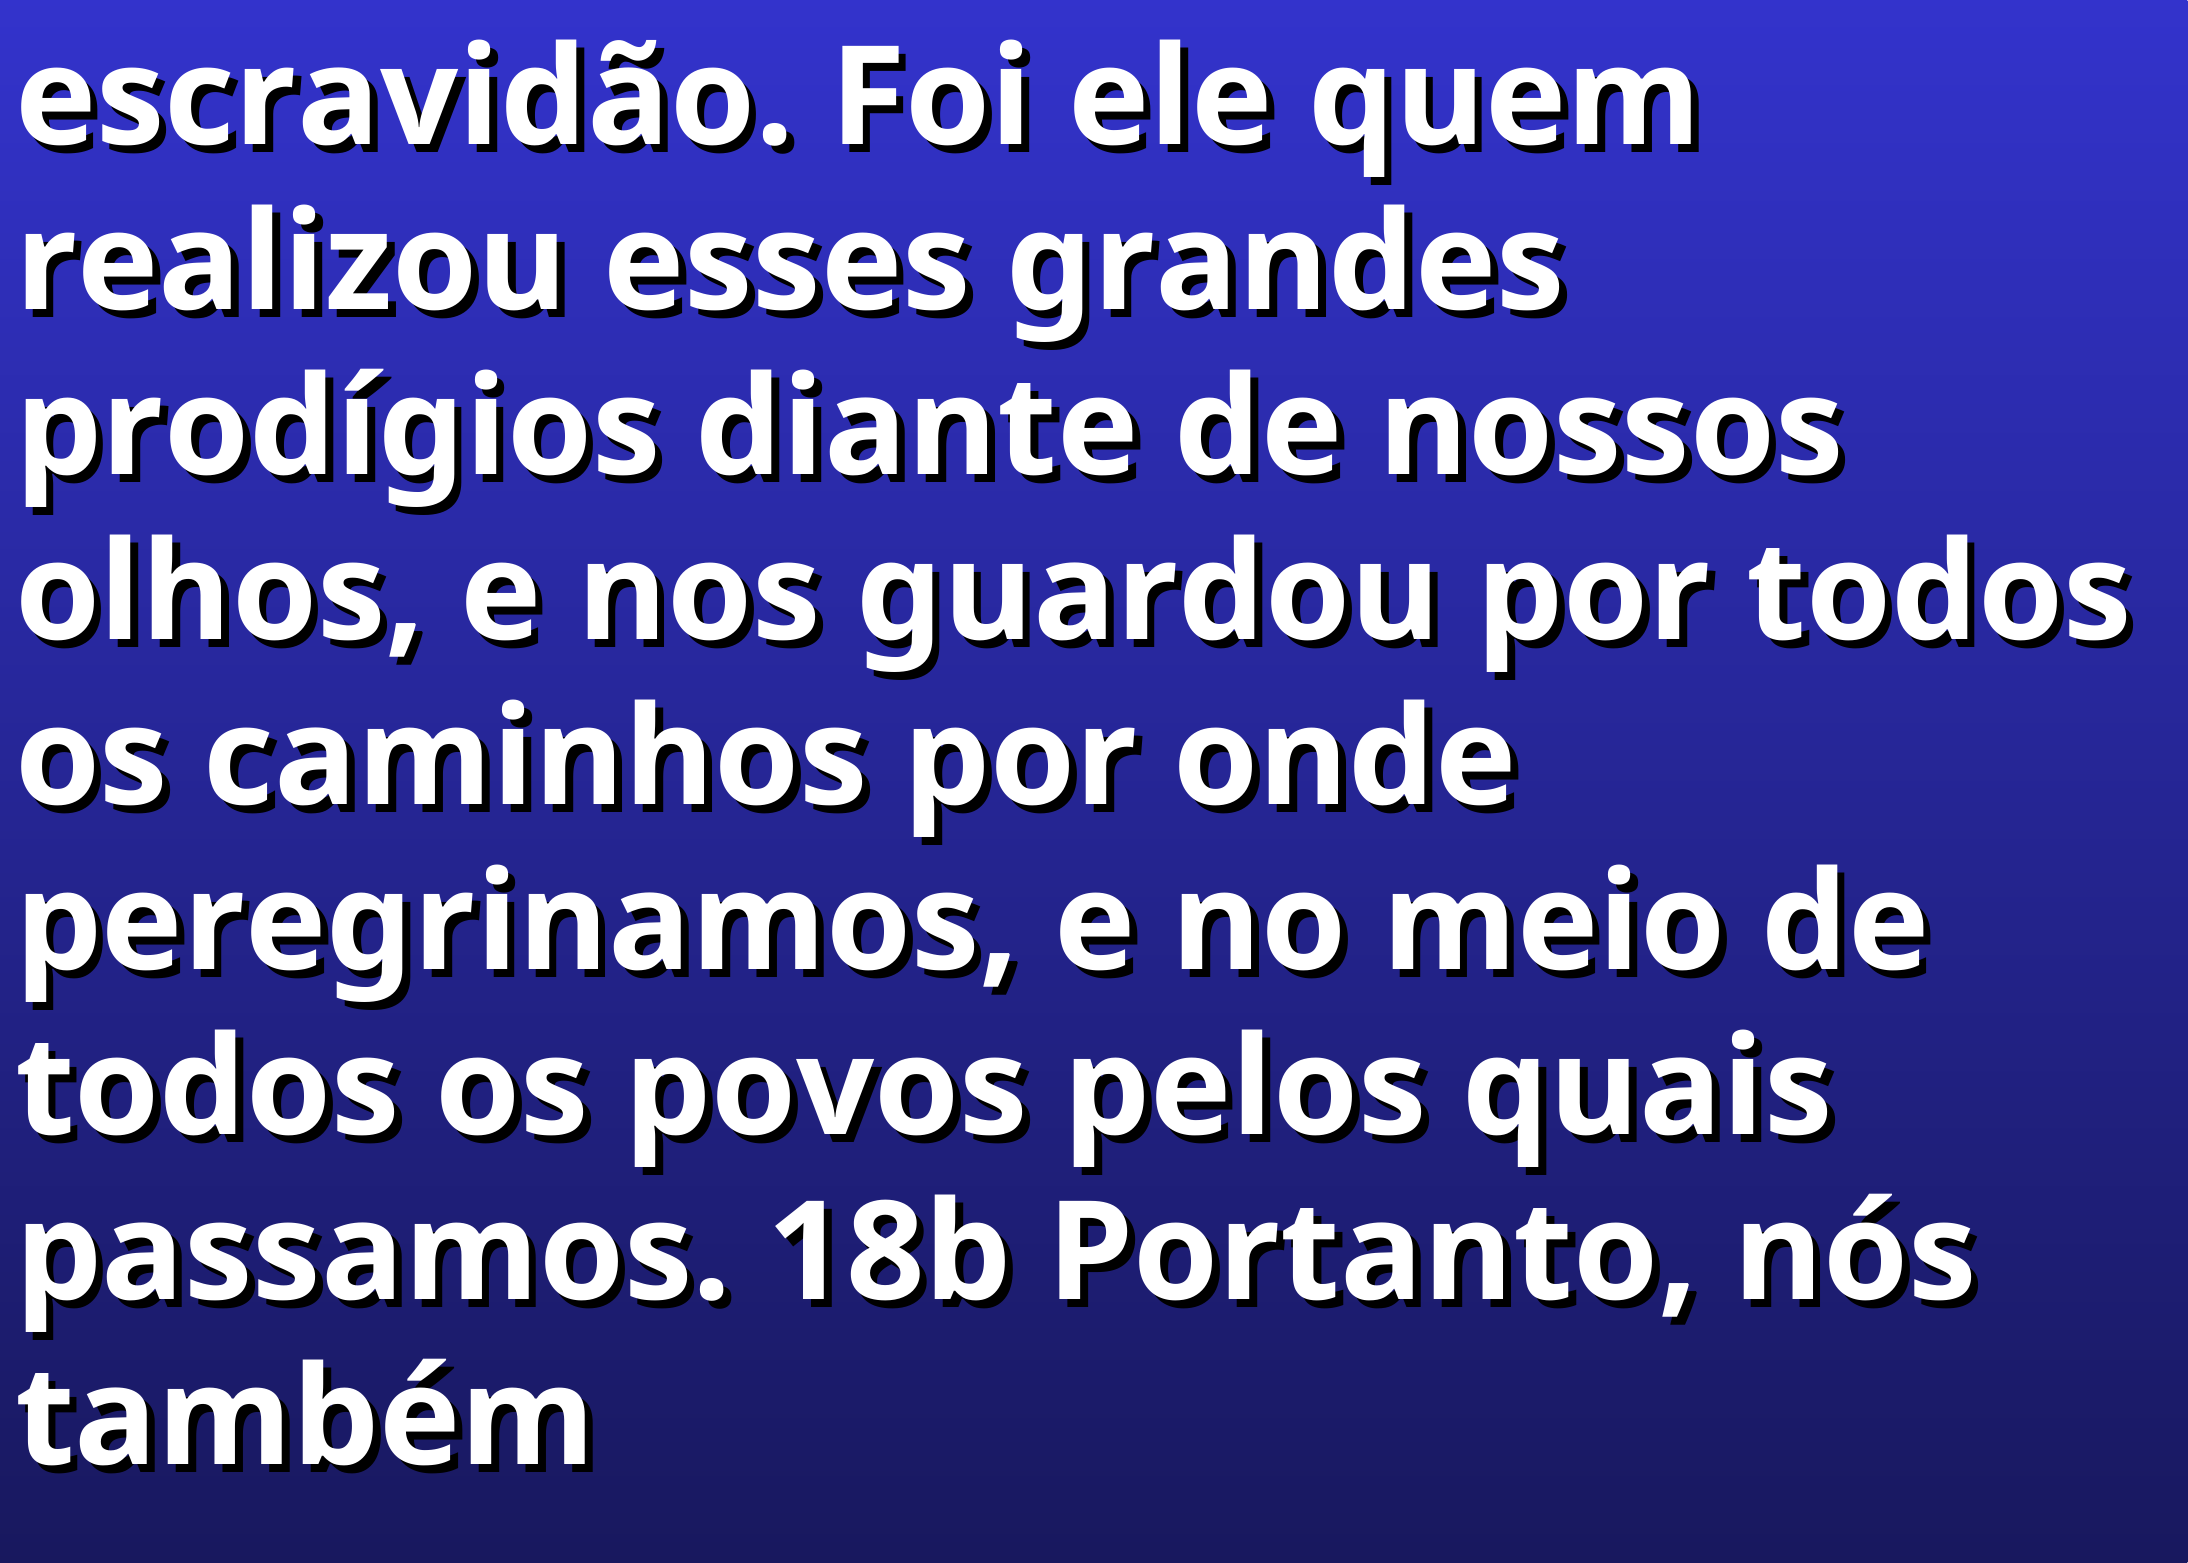

escravidão. Foi ele quem realizou esses grandes prodígios diante de nossos olhos, e nos guardou por todos os caminhos por onde peregrinamos, e no meio de todos os povos pelos quais passamos. 18b Portanto, nós também